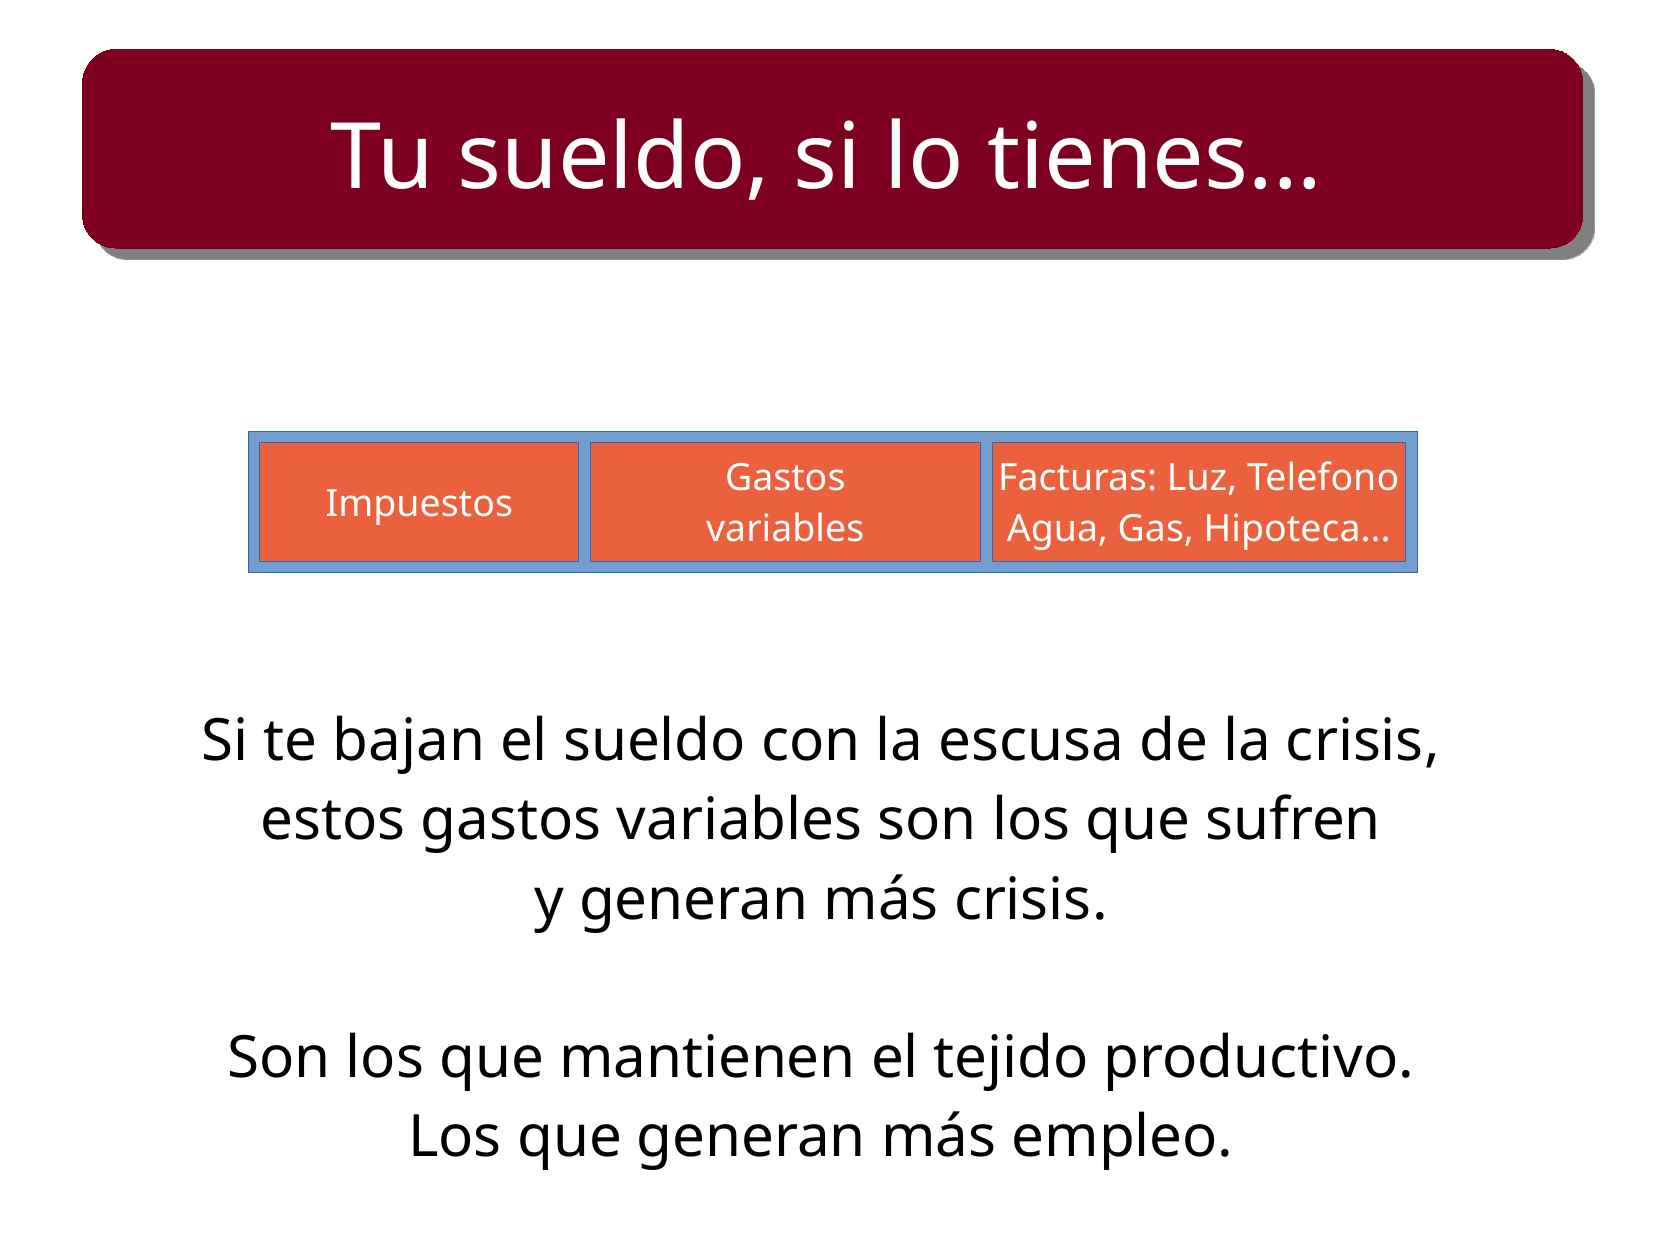

# Tu sueldo, si lo tienes...
Impuestos
Gastos
variables
Facturas: Luz, Telefono
Agua, Gas, Hipoteca...
Si te bajan el sueldo con la escusa de la crisis,
estos gastos variables son los que sufren
y generan más crisis.
Son los que mantienen el tejido productivo.
Los que generan más empleo.